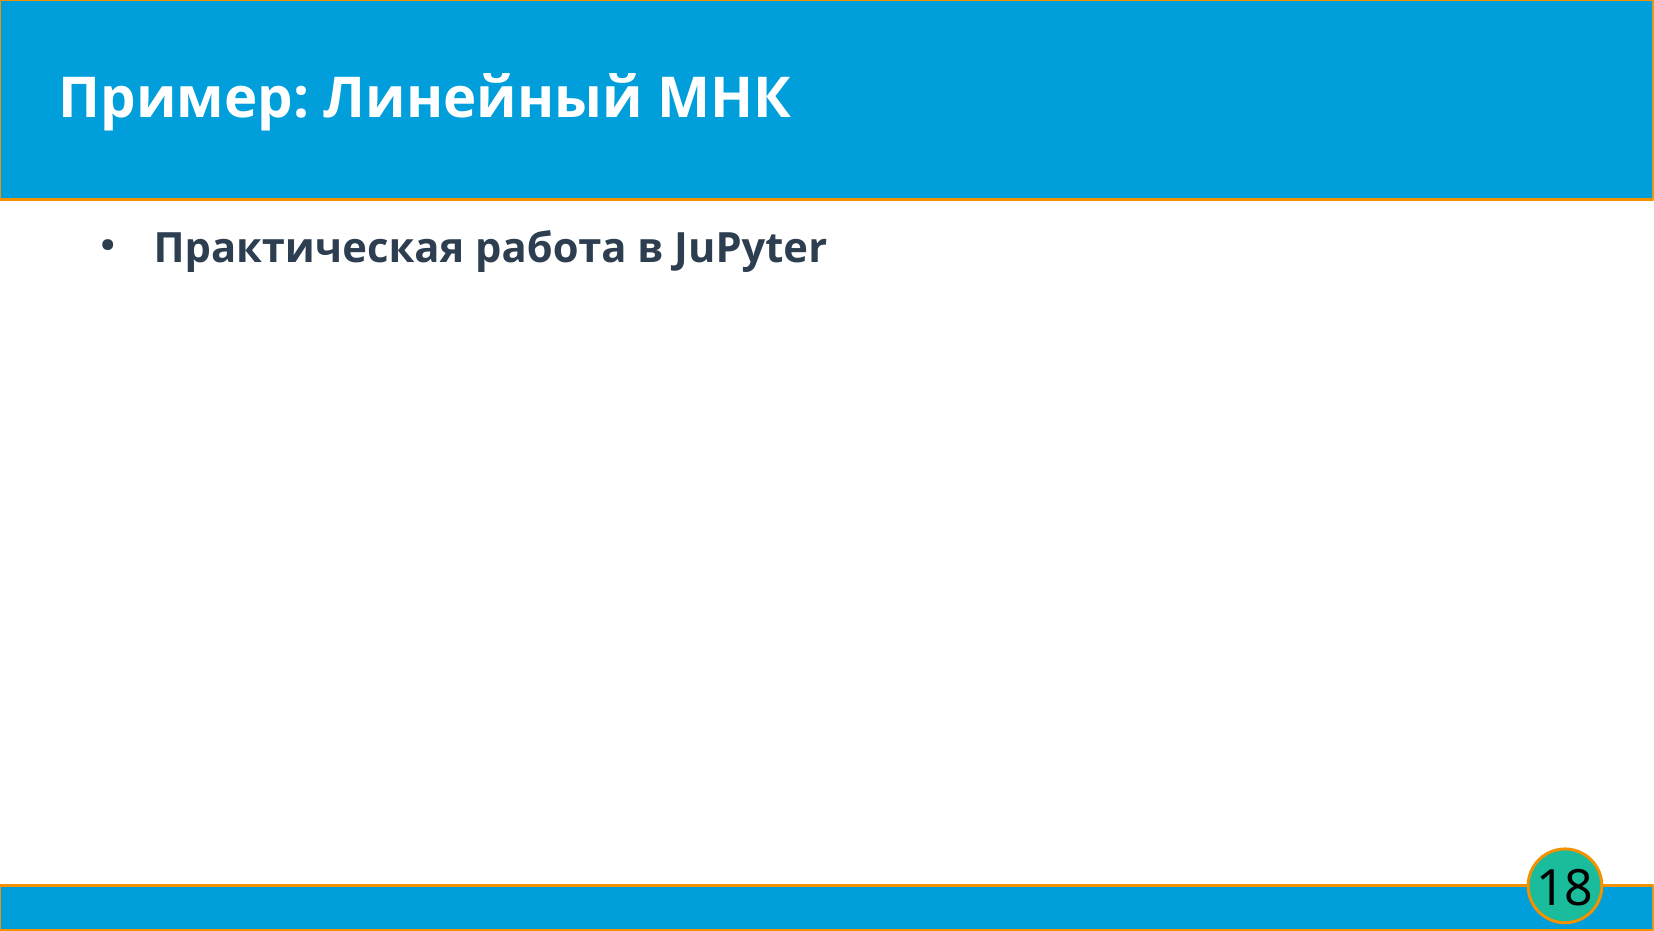

# Пример: Линейный МНК
Практическая работа в JuPyter